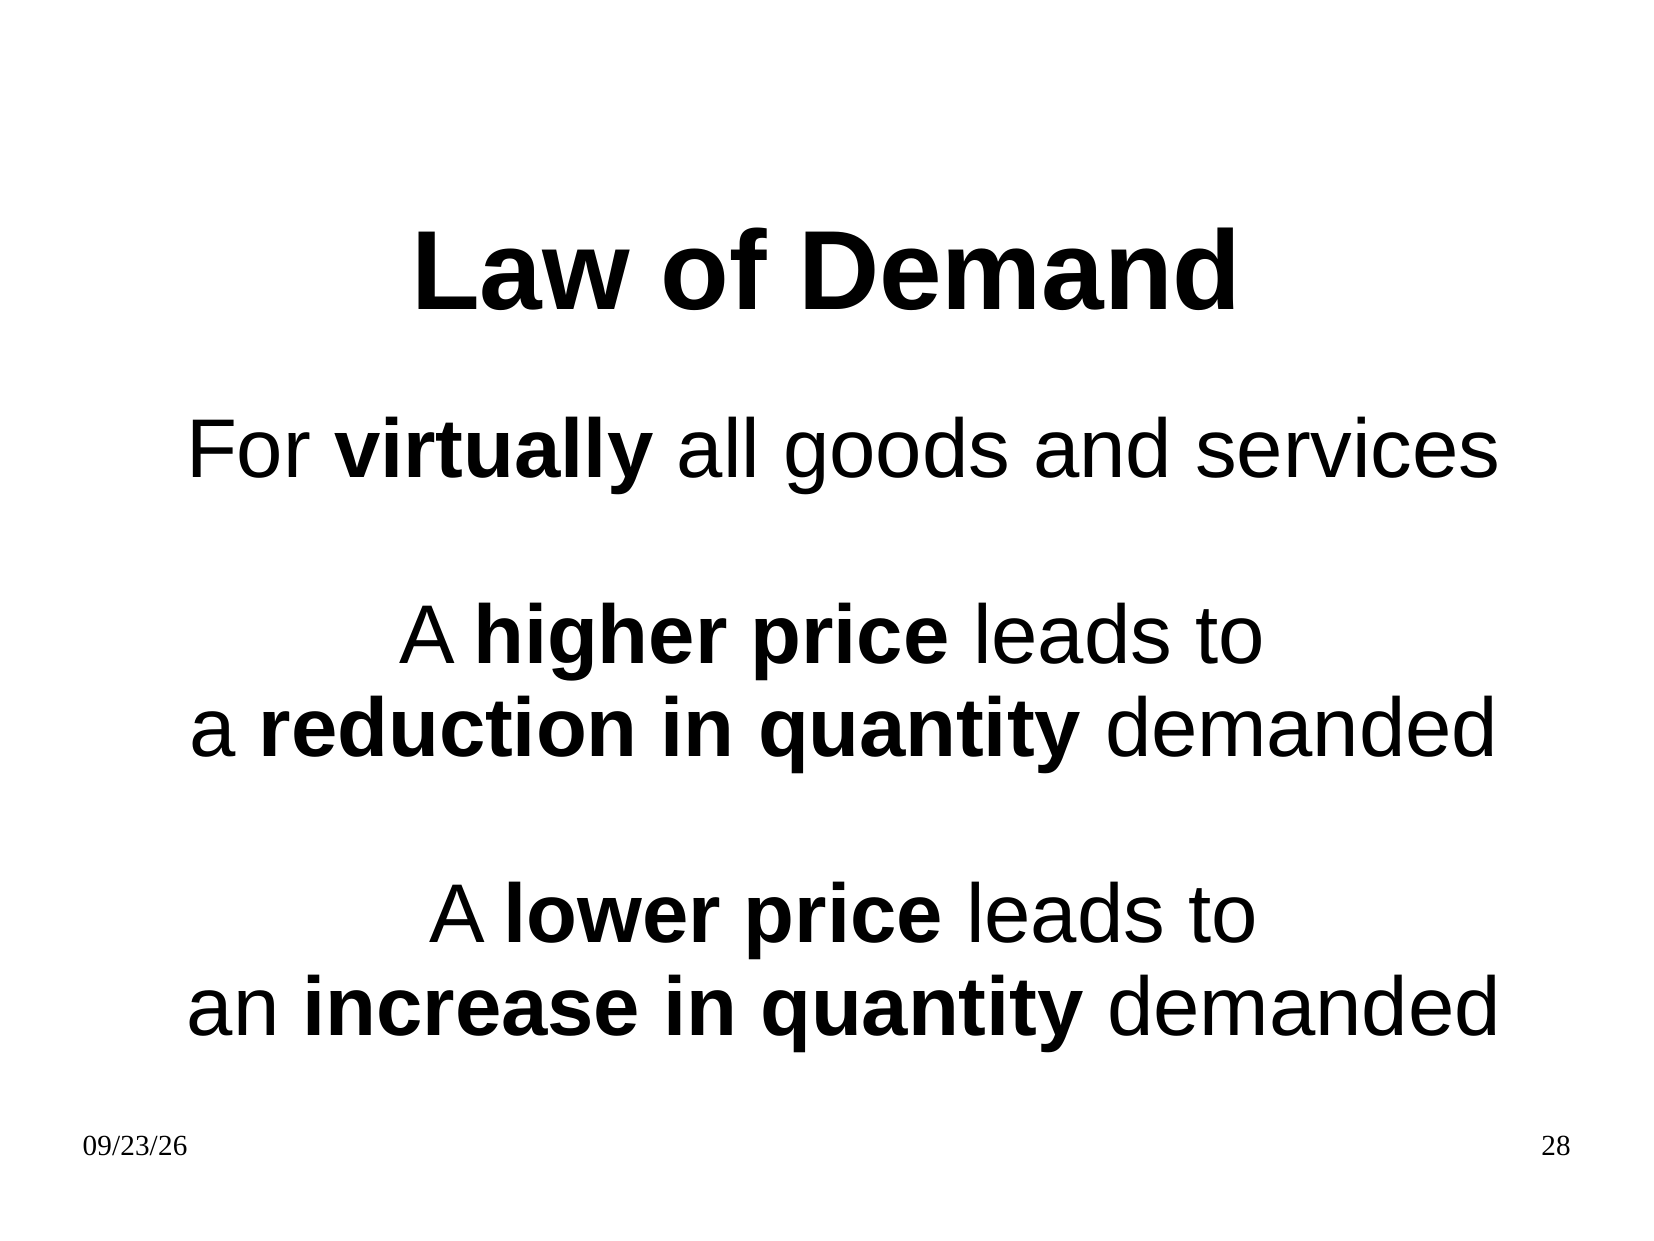

# Law of Demand
For virtually all goods and services
A higher price leads to
a reduction in quantity demanded
A lower price leads to
an increase in quantity demanded
28